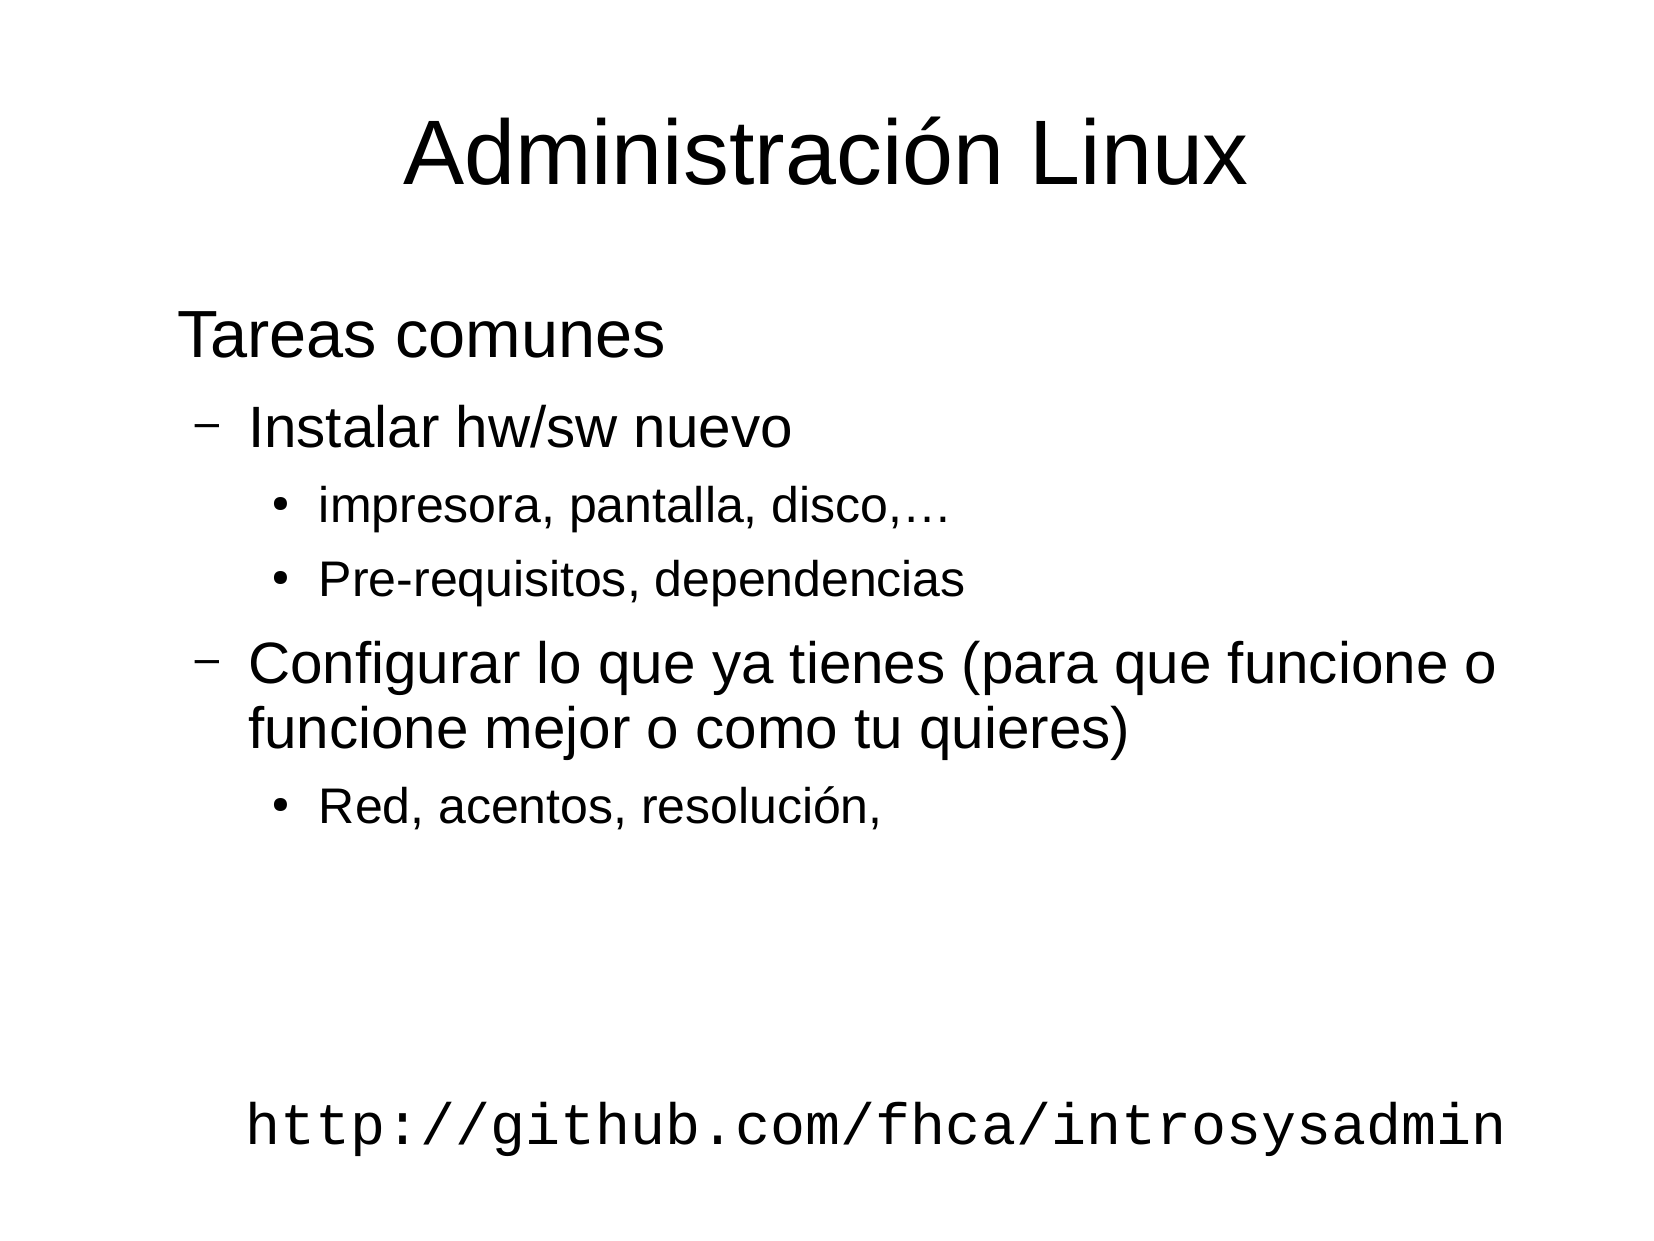

# Administración Linux
Tareas comunes
Instalar hw/sw nuevo
impresora, pantalla, disco,…
Pre-requisitos, dependencias
Configurar lo que ya tienes (para que funcione o funcione mejor o como tu quieres)
Red, acentos, resolución,
 http://github.com/fhca/introsysadmin